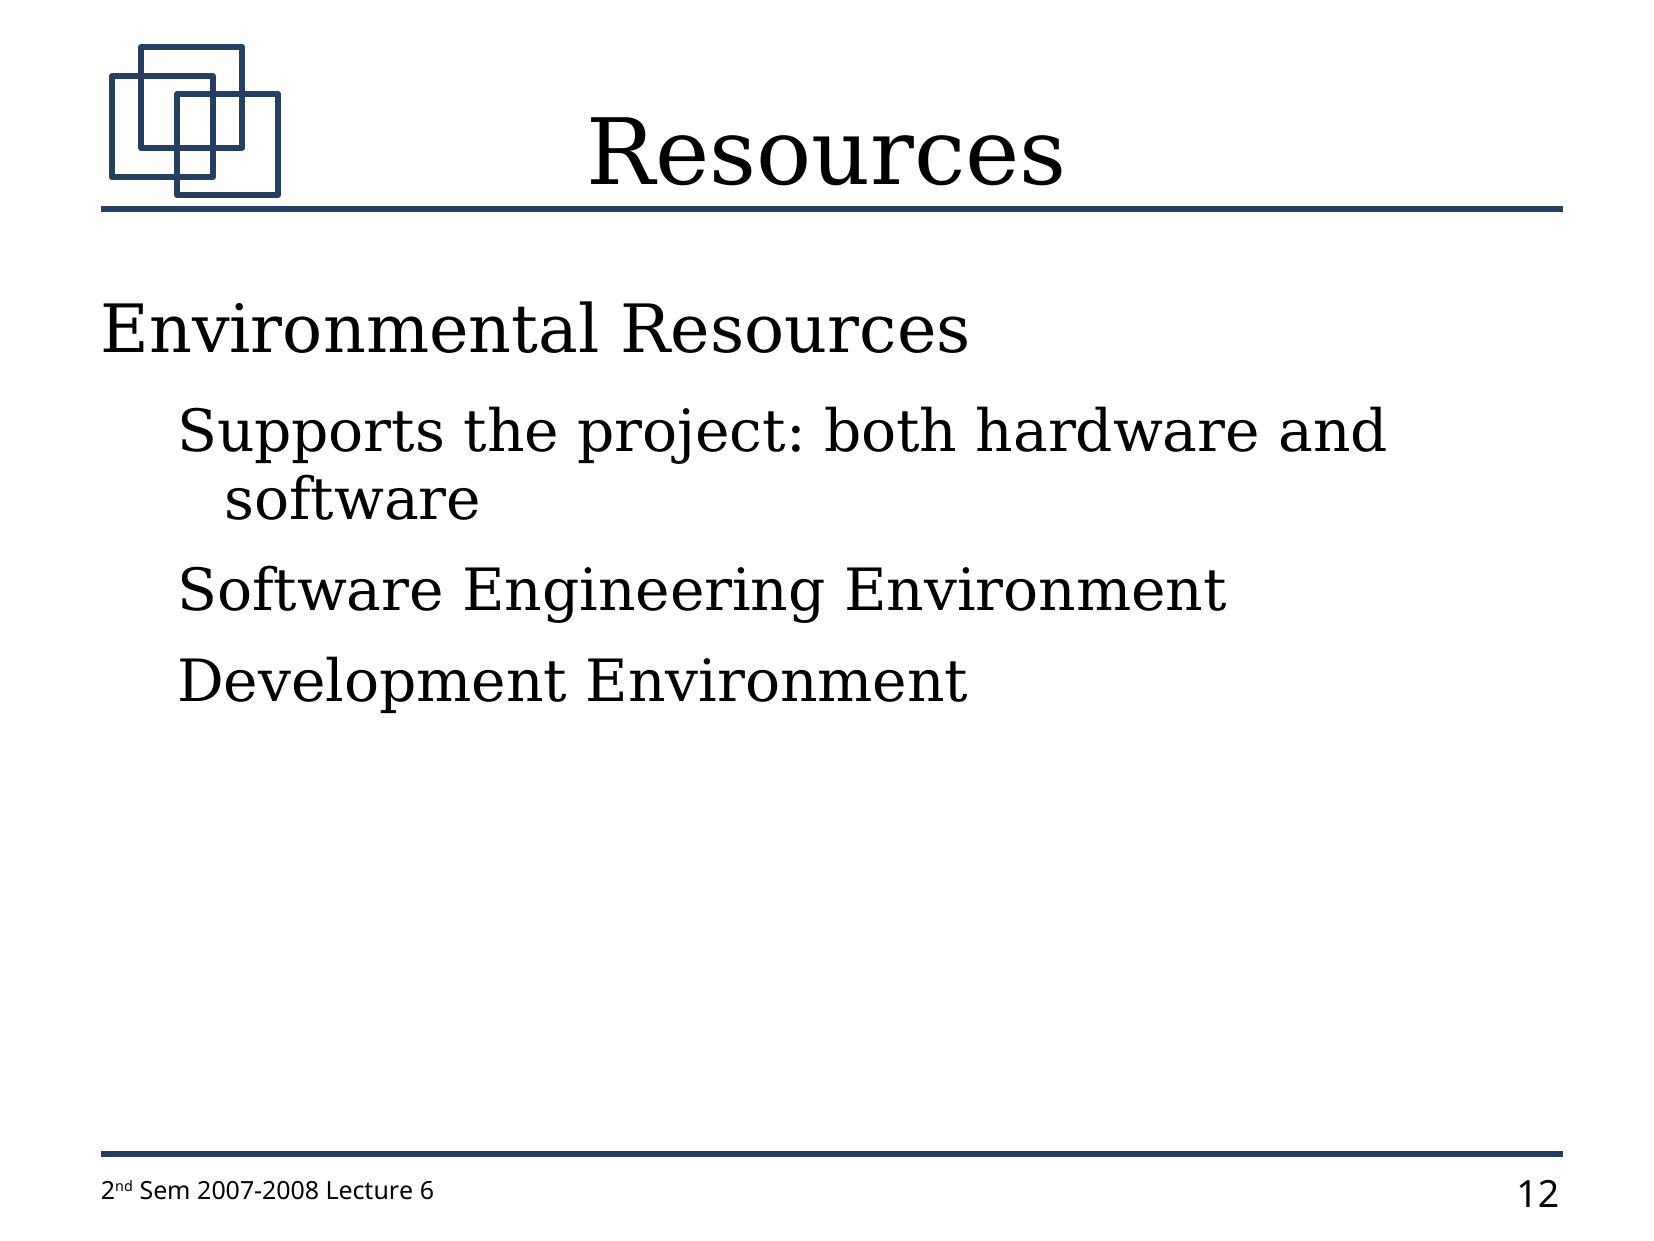

# Resources
Environmental Resources
Supports the project: both hardware and software
Software Engineering Environment
Development Environment